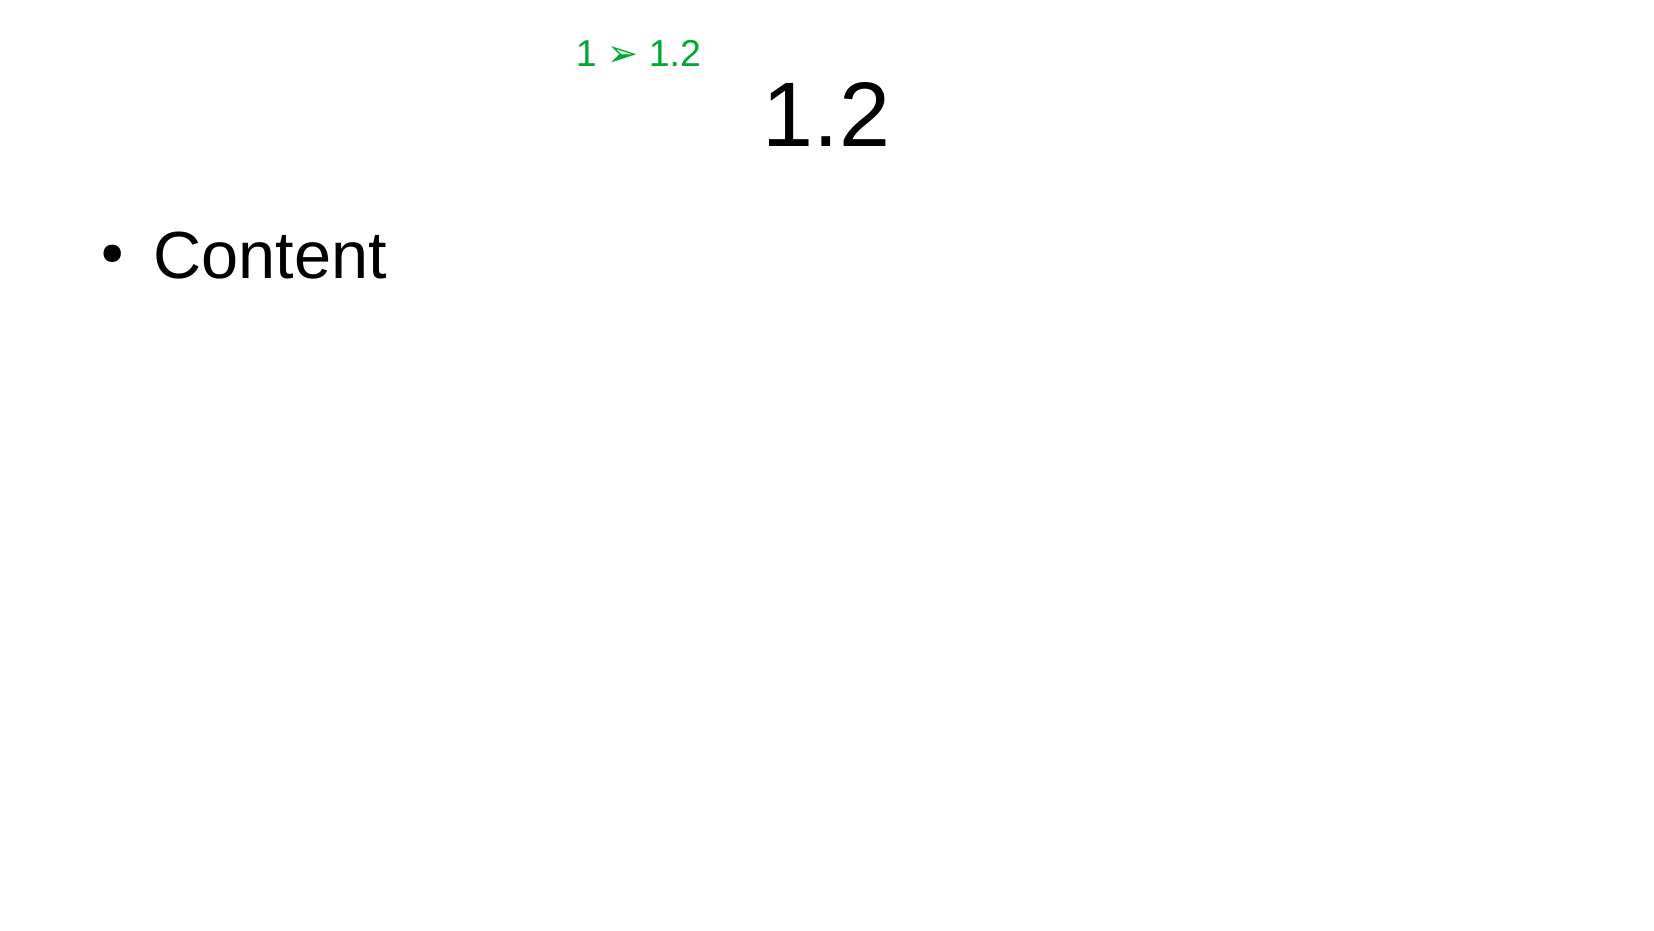

1 ➢ 1.2
# 1.2
#poppush
Content